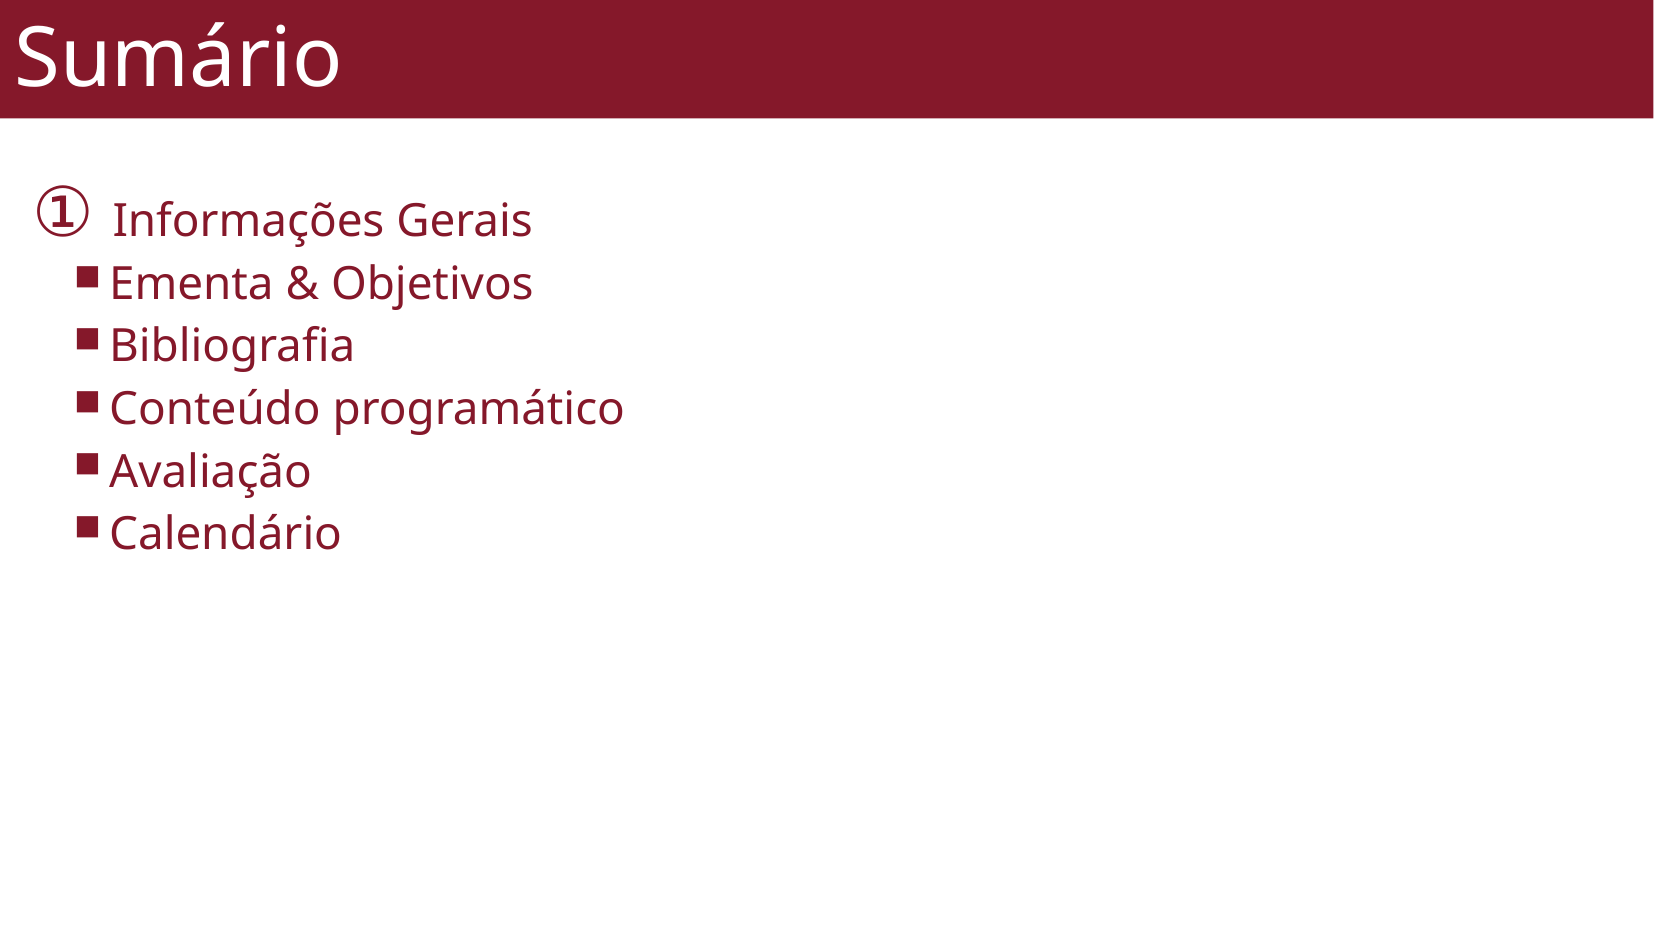

Sumário
Informações Gerais
Ementa & Objetivos
Bibliografia
Conteúdo programático
Avaliação
Calendário